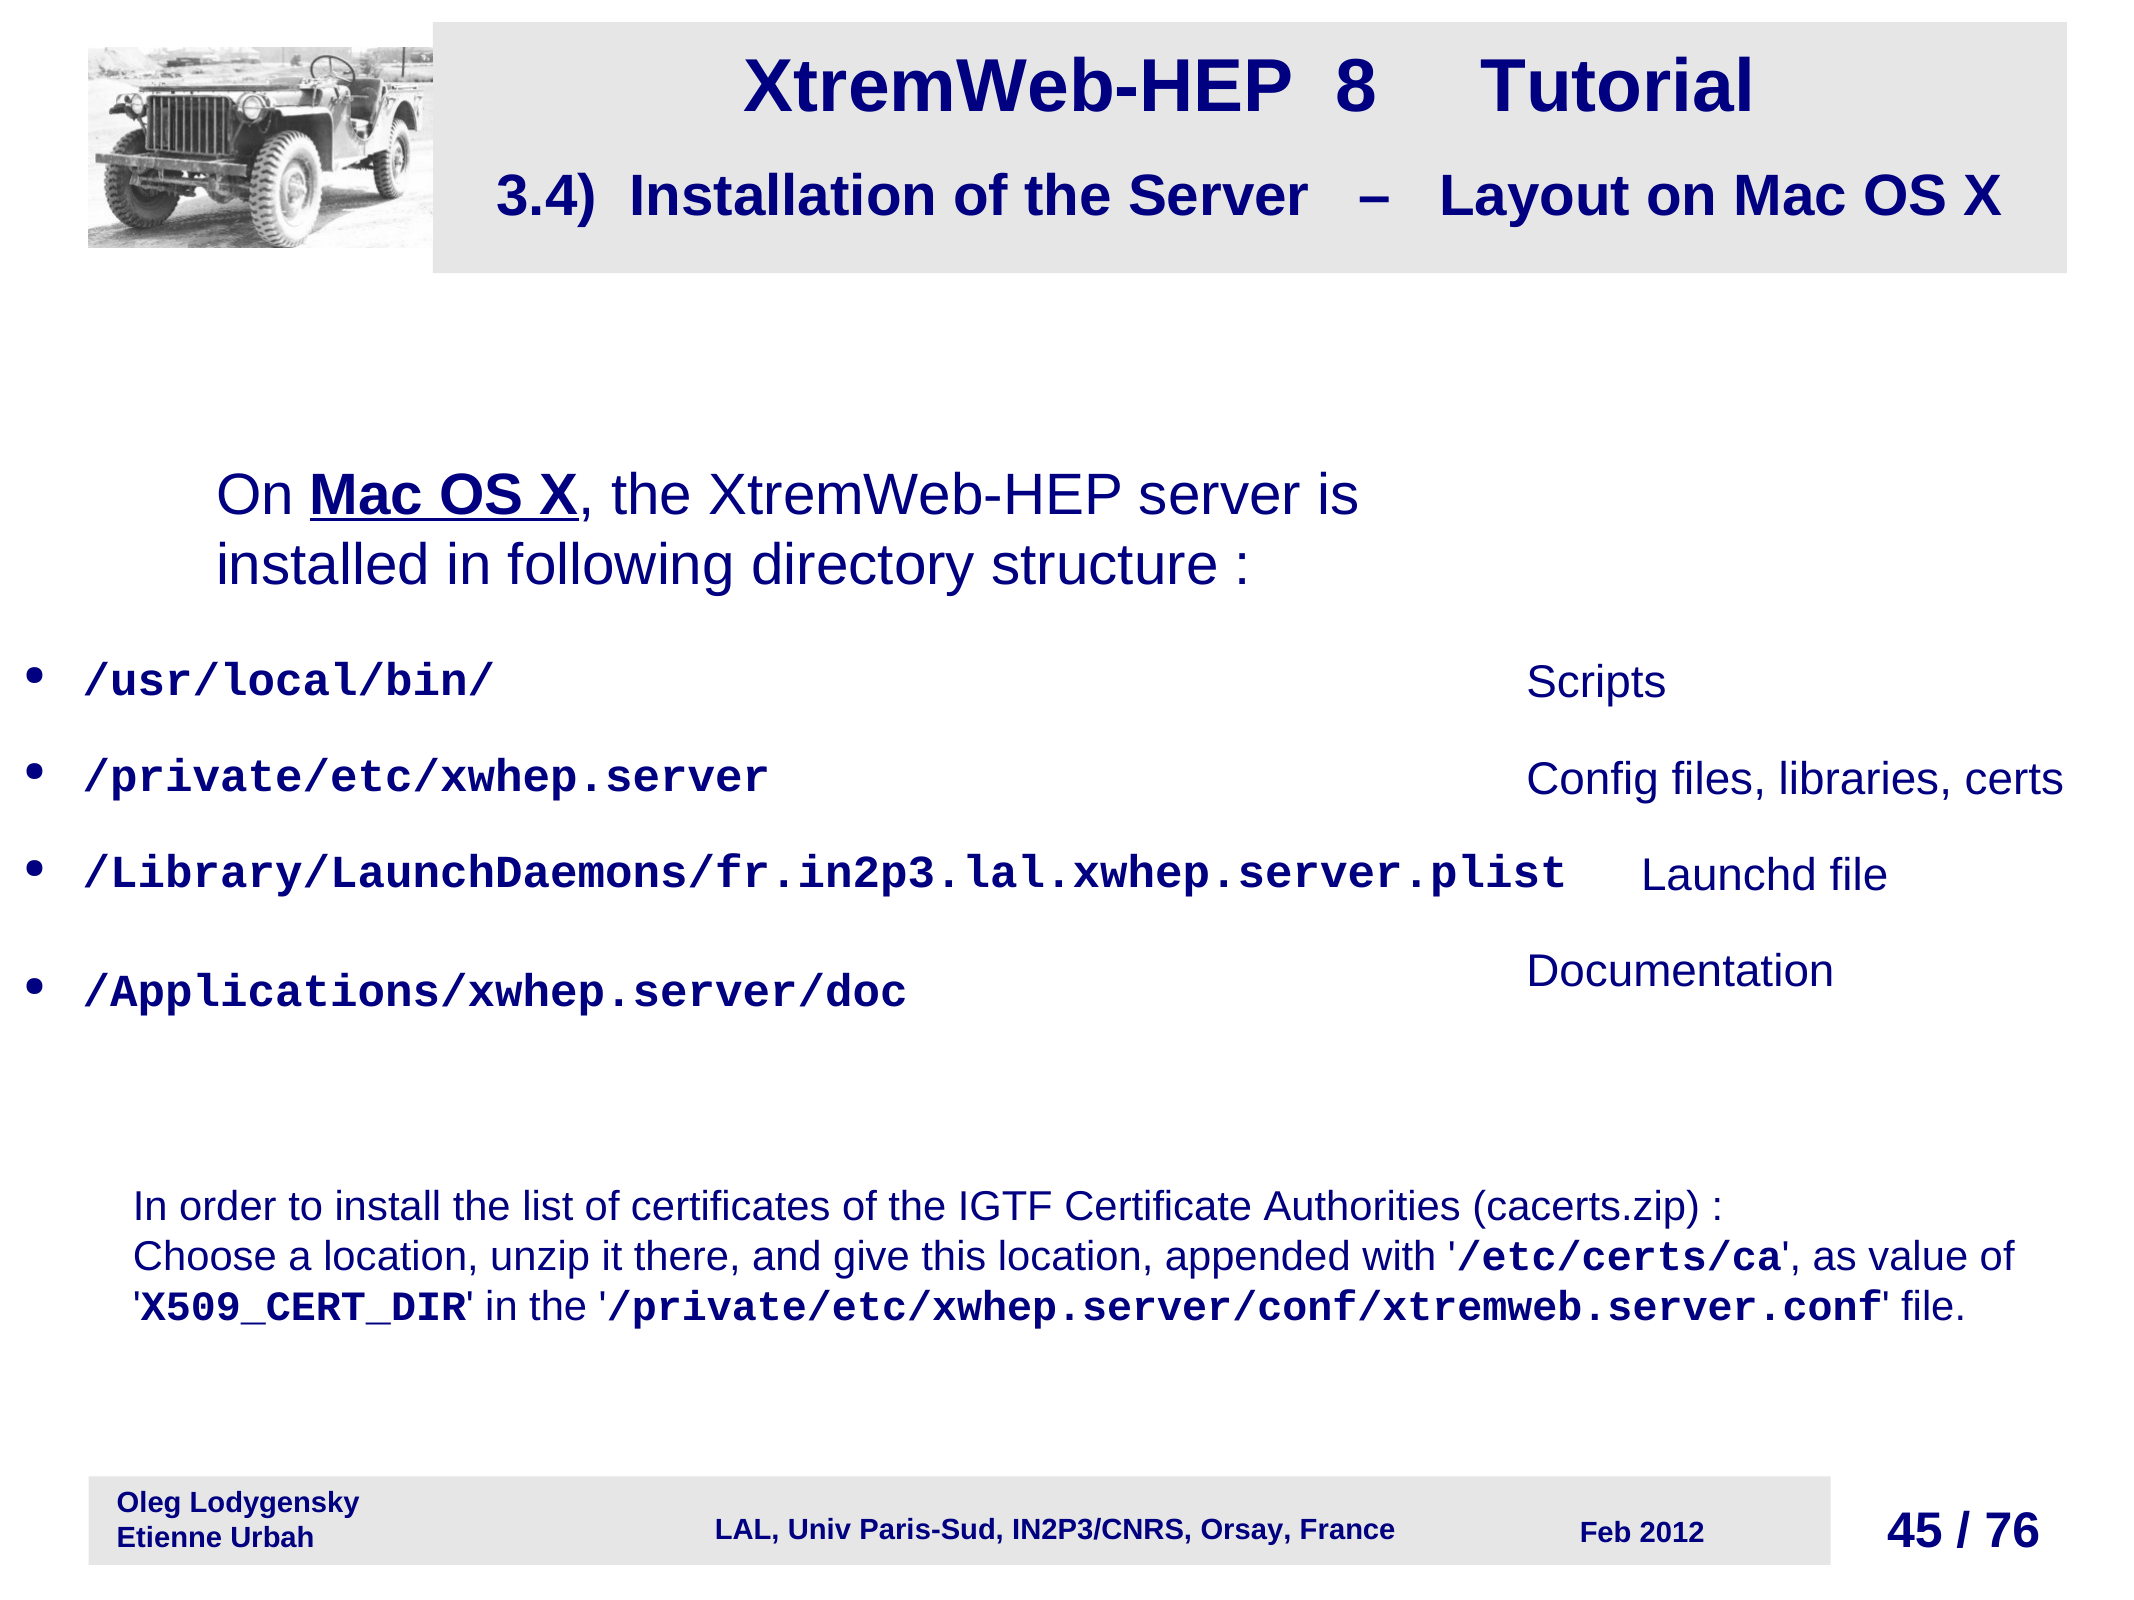

# 3.4) Installation of the Server – Layout on Mac OS X
On Mac OS X, the XtremWeb-HEP server is installed in following directory structure :
/usr/local/bin/
/private/etc/xwhep.server
/Library/LaunchDaemons/fr.in2p3.lal.xwhep.server.plist
/Applications/xwhep.server/doc
Scripts
Config files, libraries, certs
 Launchd file
Documentation
In order to install the list of certificates of the IGTF Certificate Authorities (cacerts.zip) :
Choose a location, unzip it there, and give this location, appended with '/etc/certs/ca', as value of 'X509_CERT_DIR' in the '/private/etc/xwhep.server/conf/xtremweb.server.conf' file.
45